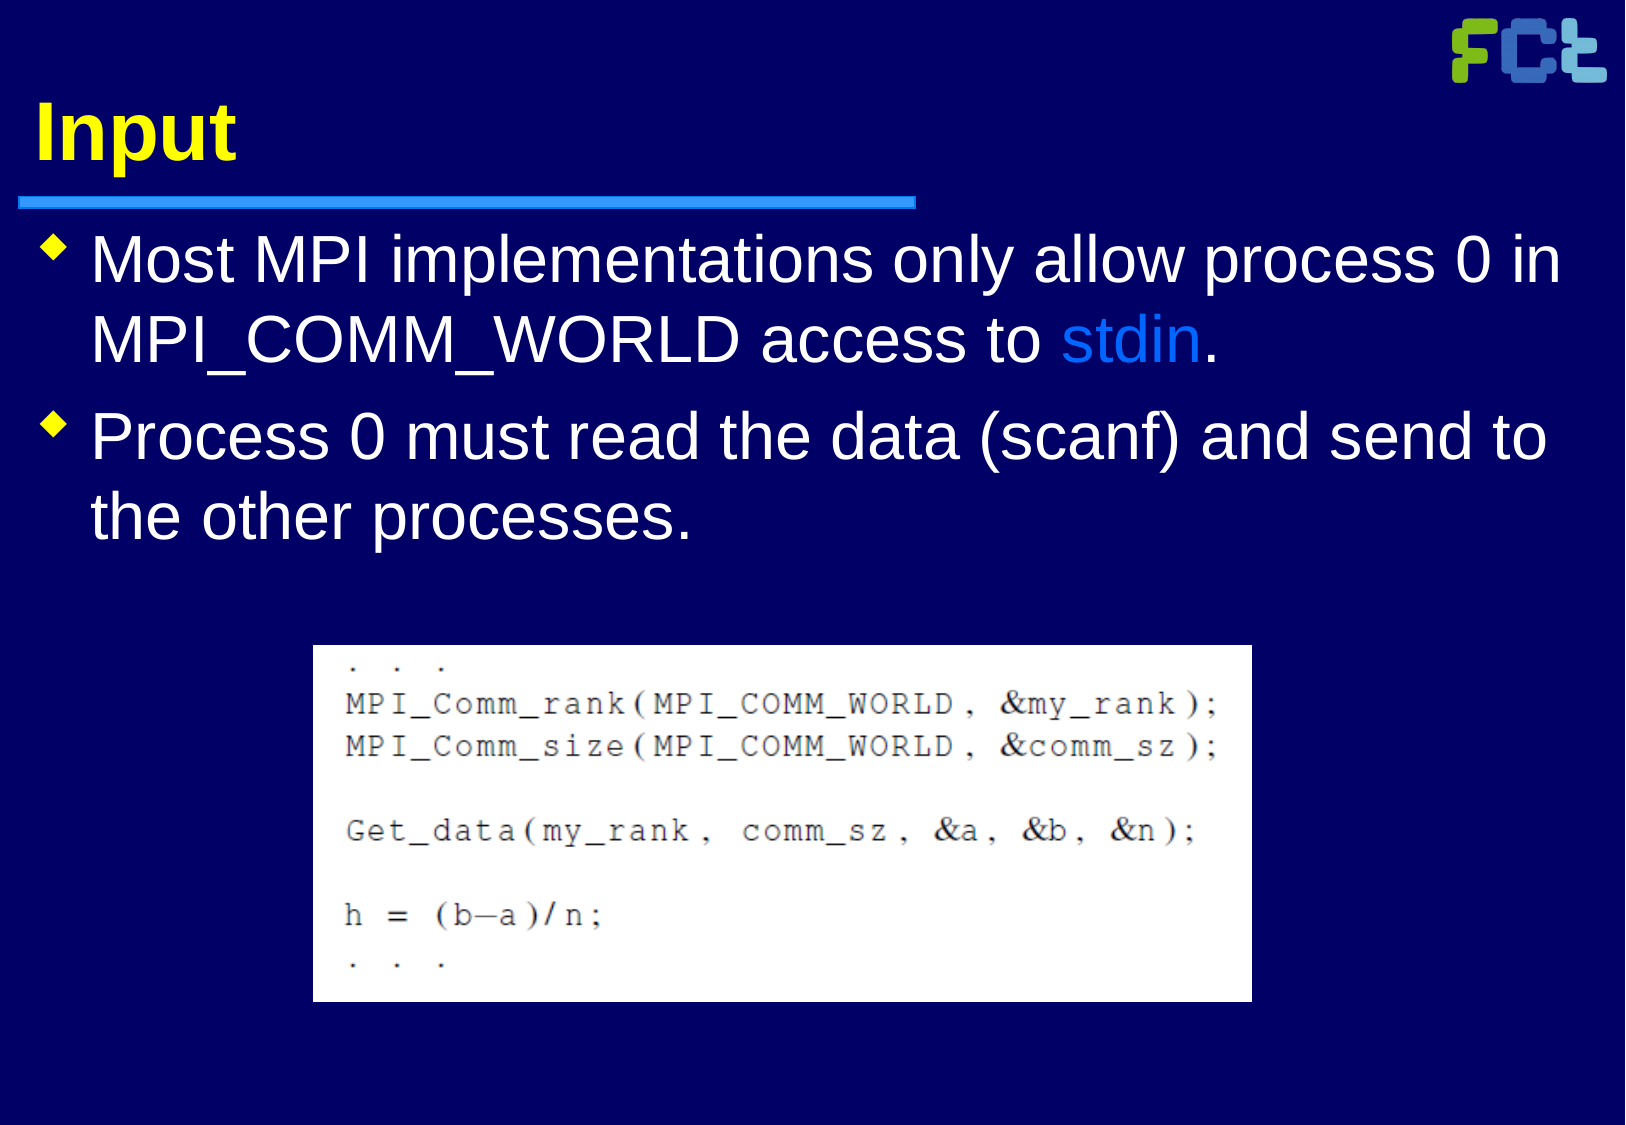

# Input
Most MPI implementations only allow process 0 in MPI_COMM_WORLD access to stdin.
Process 0 must read the data (scanf) and send to the other processes.